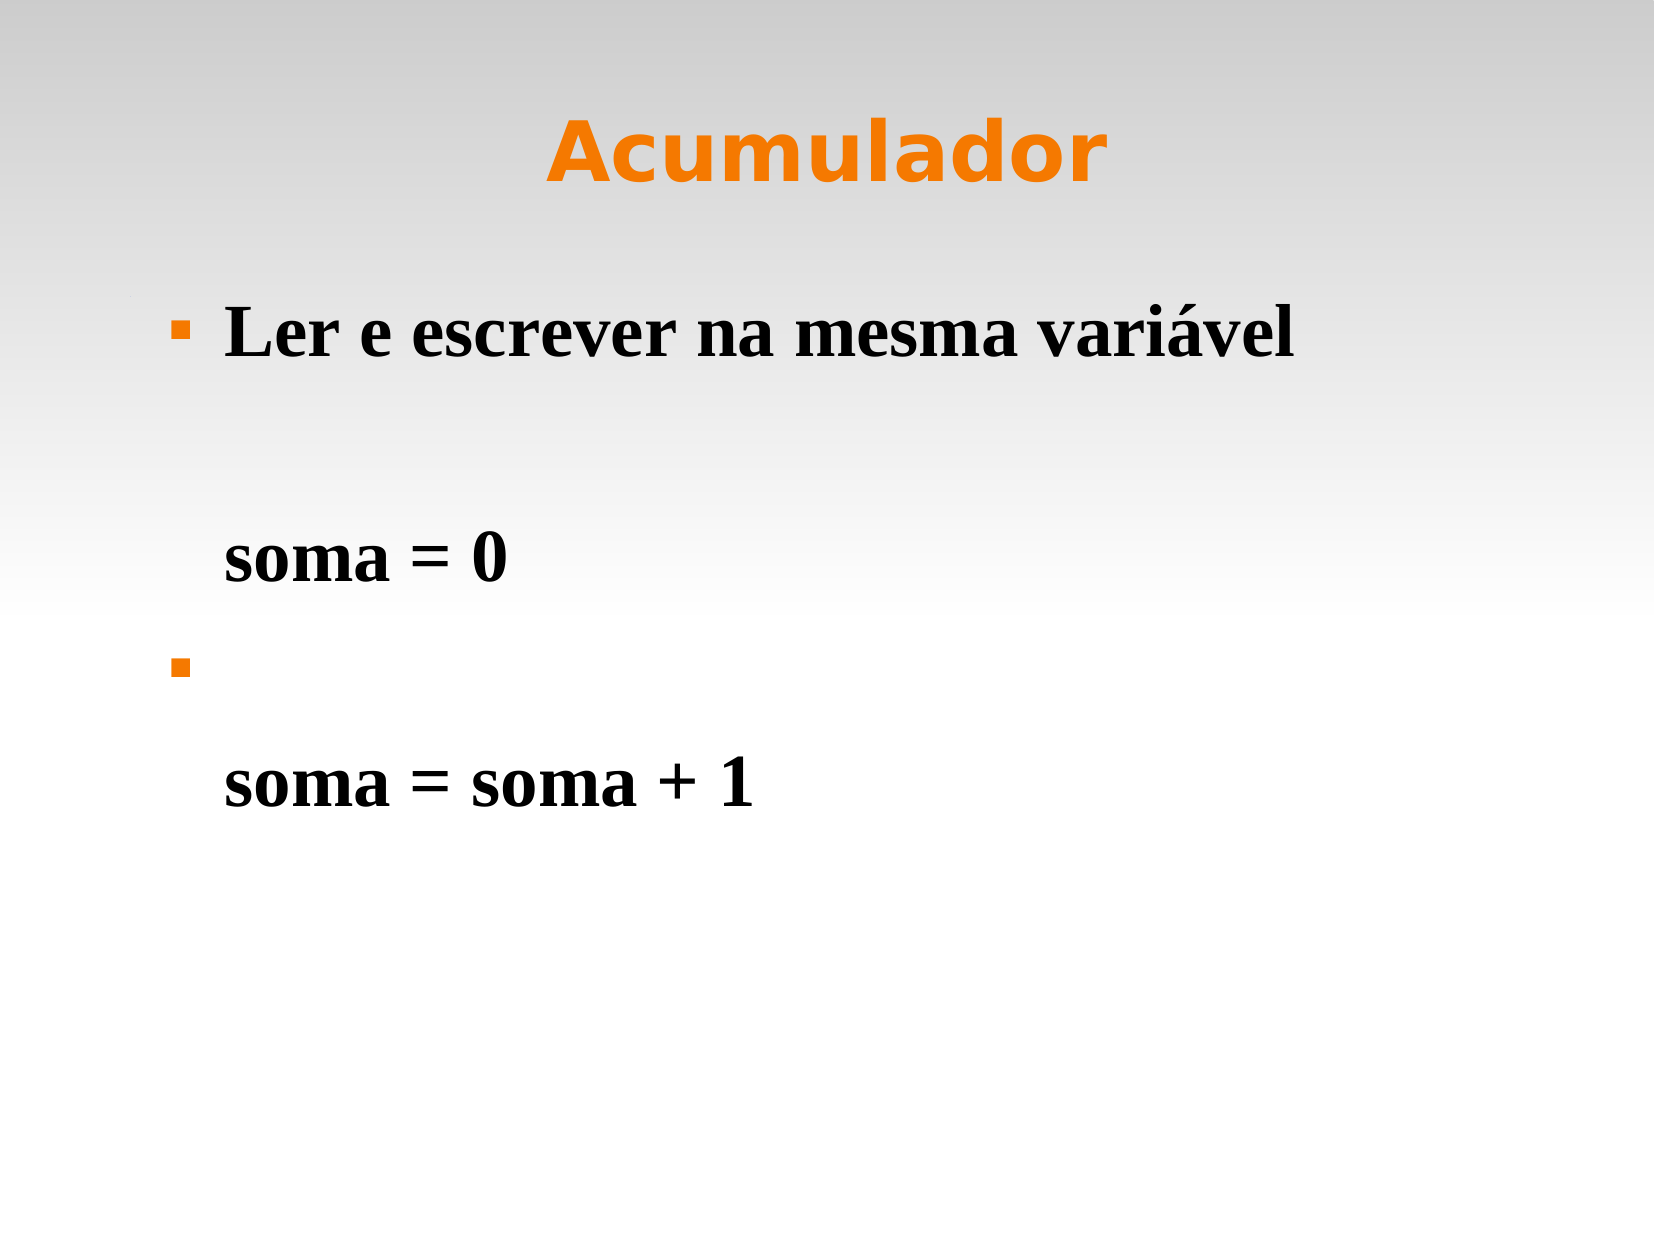

# Acumulador
Ler e escrever na mesma variável
soma = 0
soma = soma + 1